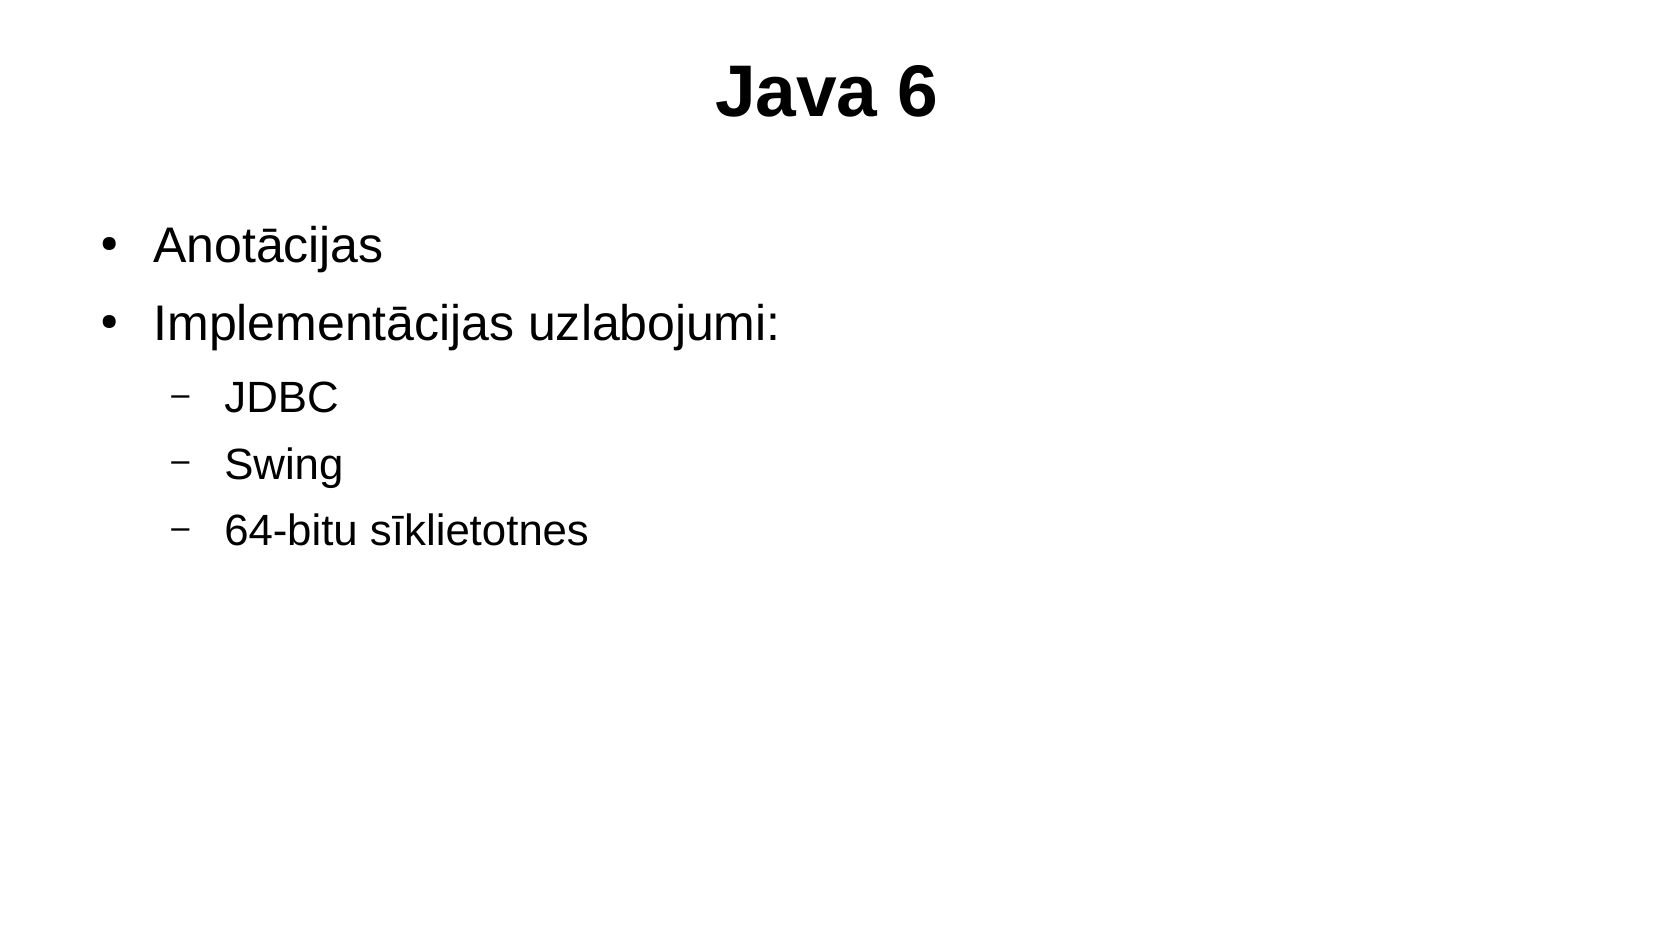

# Java 6
Anotācijas
Implementācijas uzlabojumi:
JDBC
Swing
64-bitu sīklietotnes